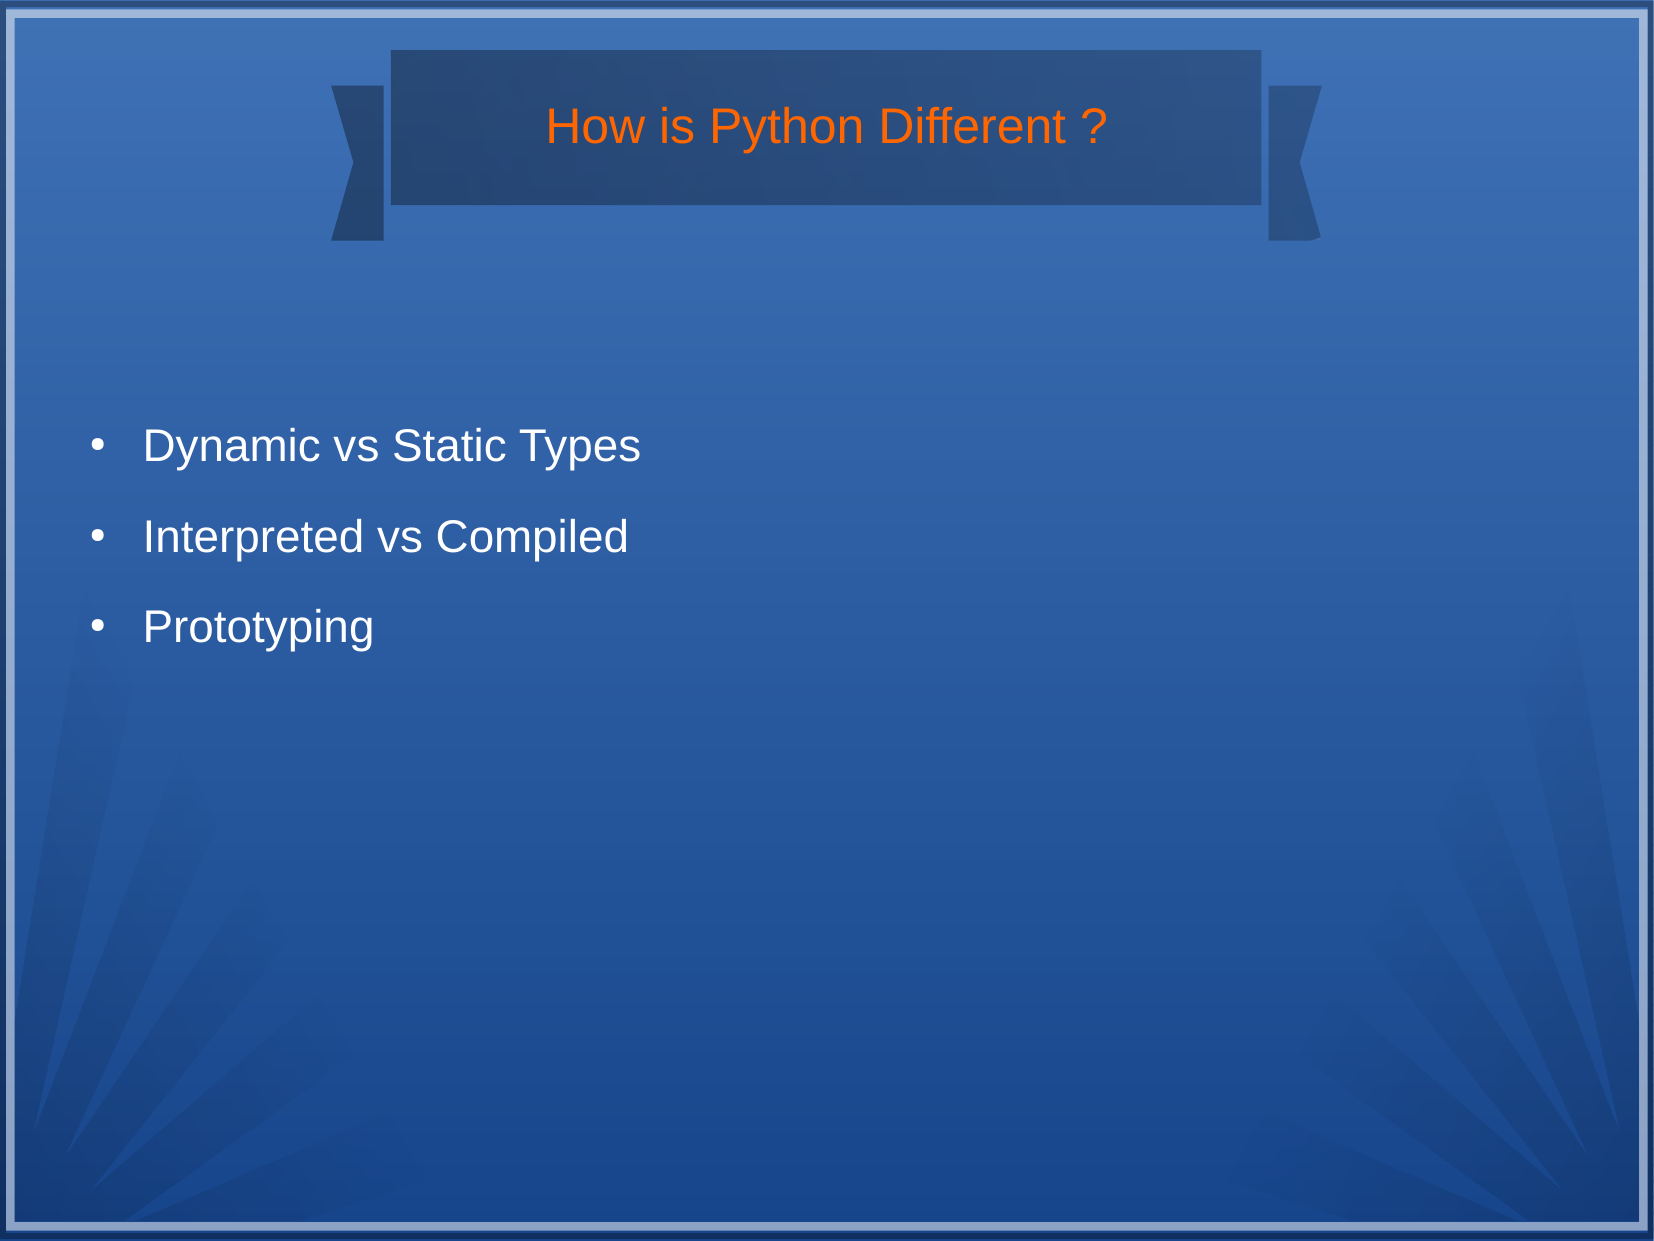

# How is Python Different ?
Dynamic vs Static Types
Interpreted vs Compiled
Prototyping